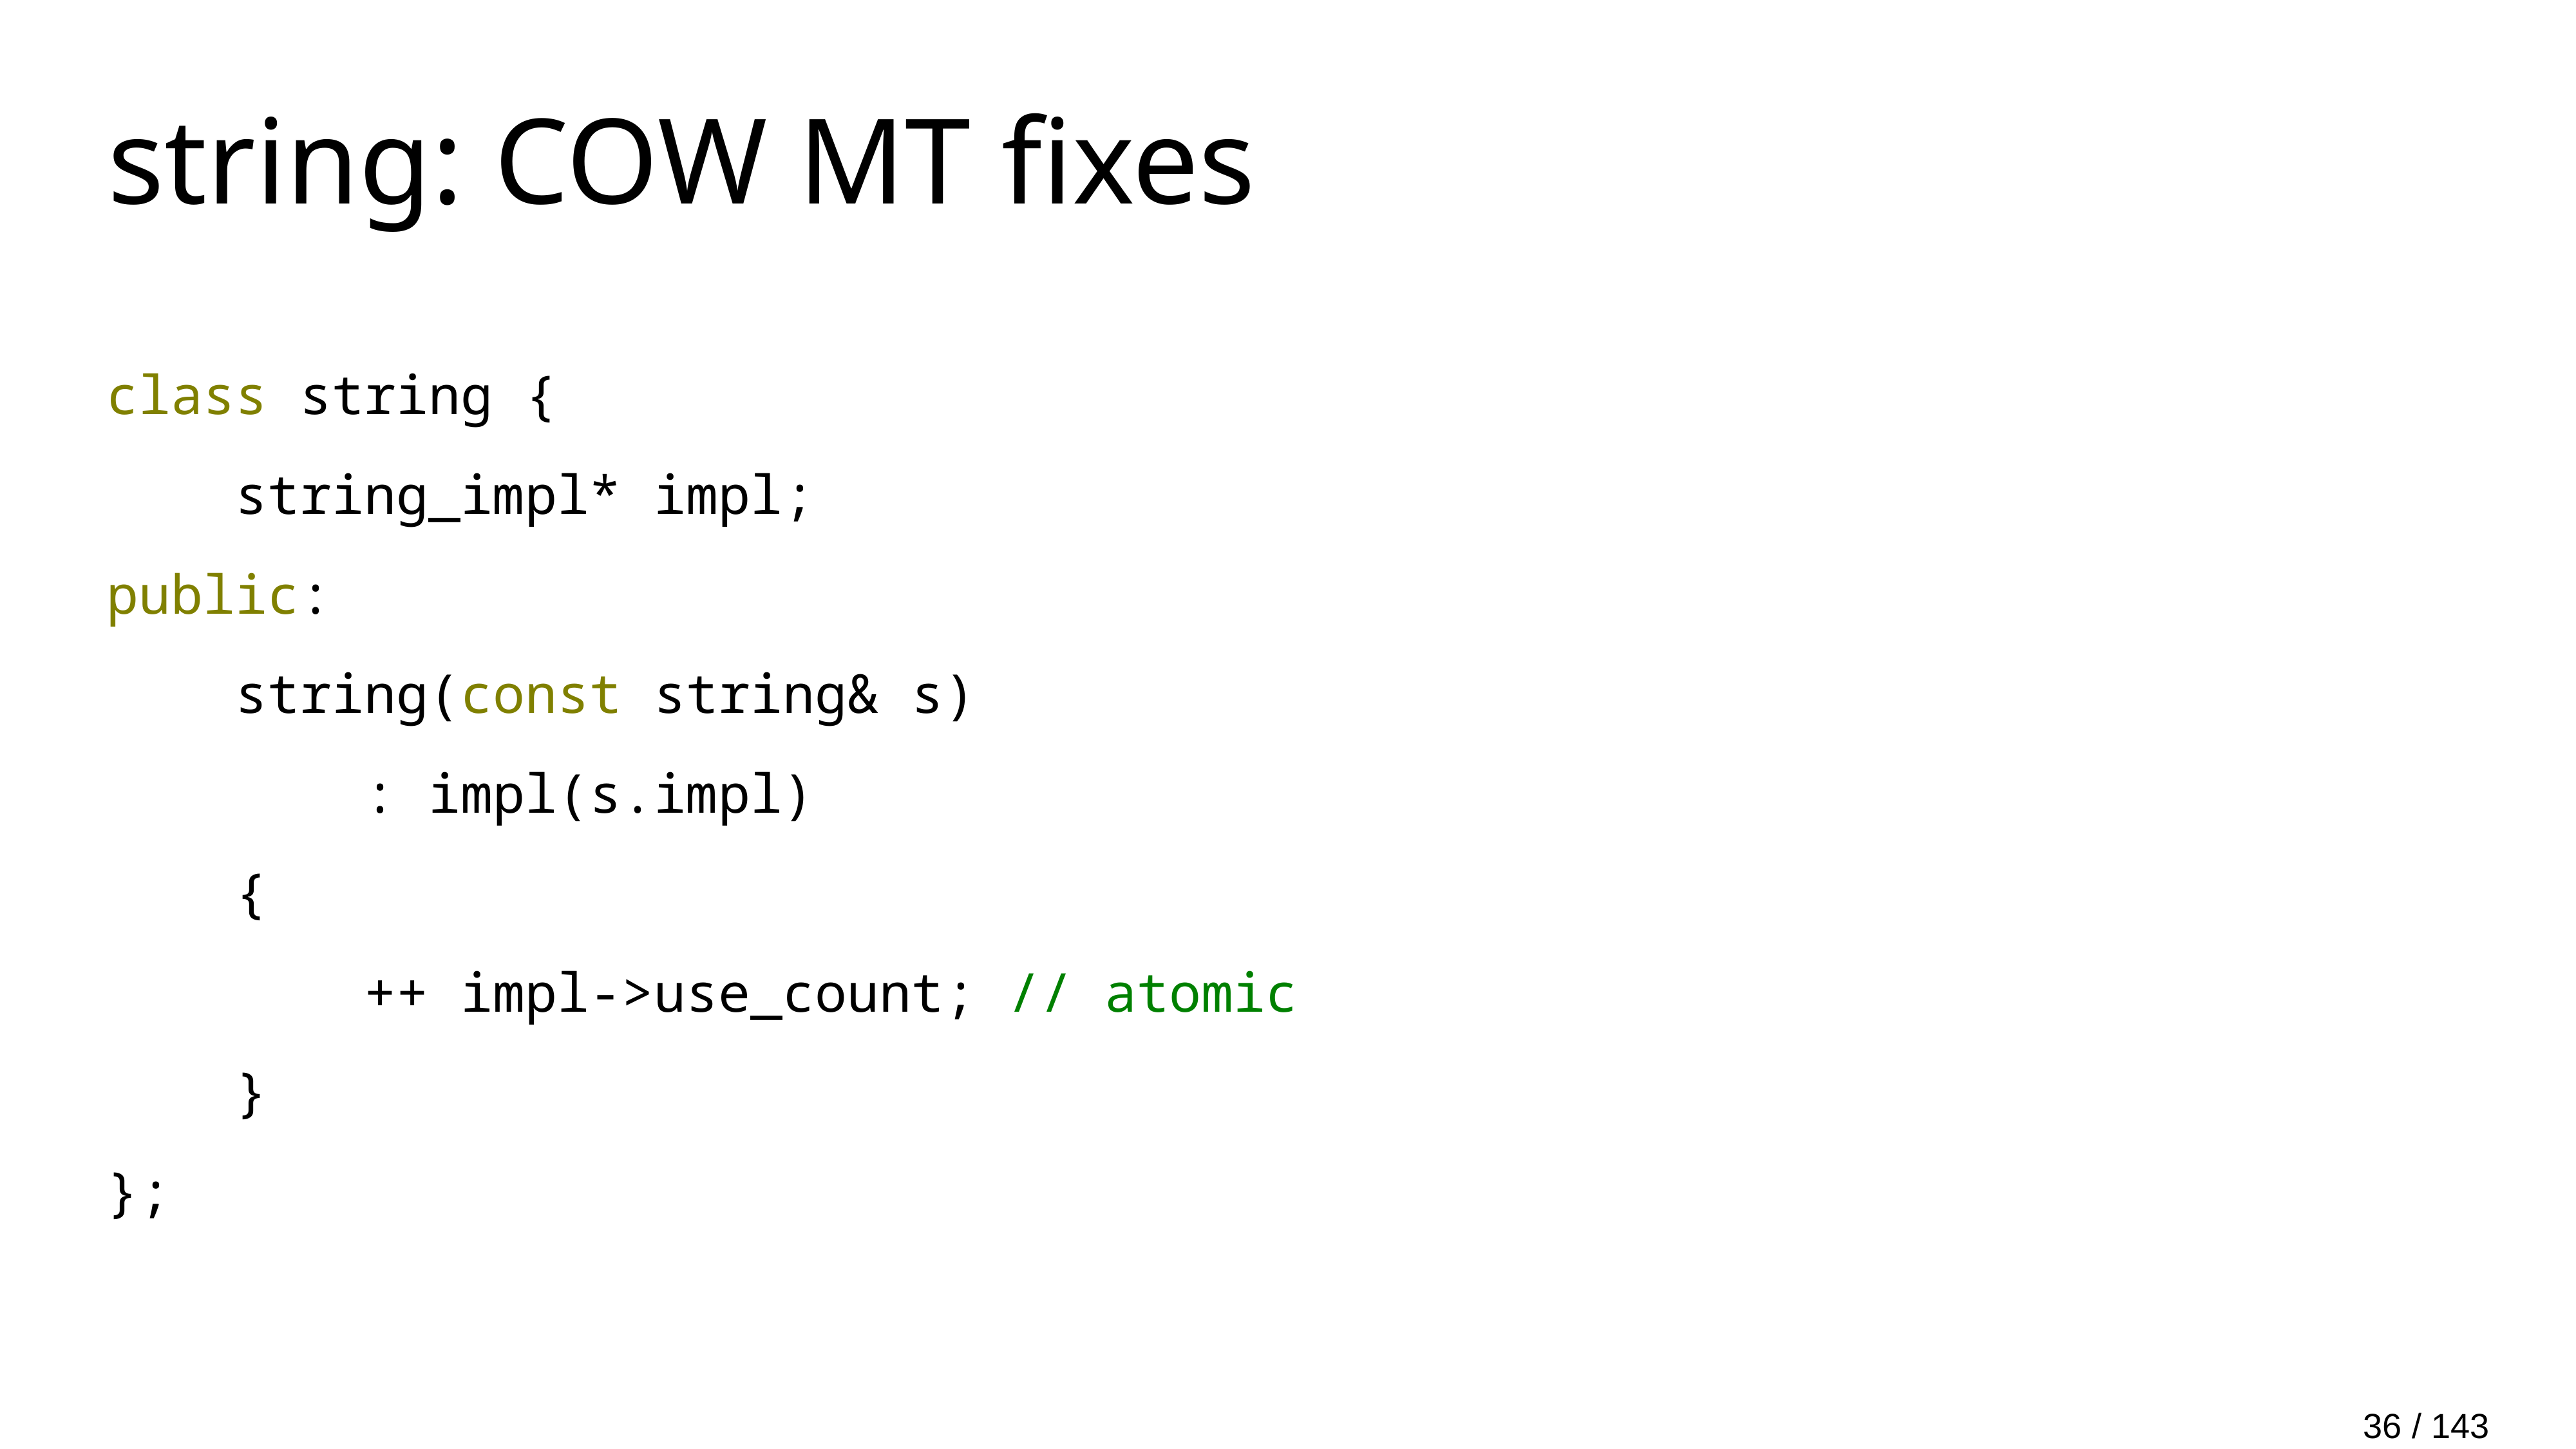

# string: COW MT fixes
class string {
 string_impl* impl;
public:
 string(const string& s)
 : impl(s.impl)
 {
 ++ impl->use_count; // atomic
 }
};